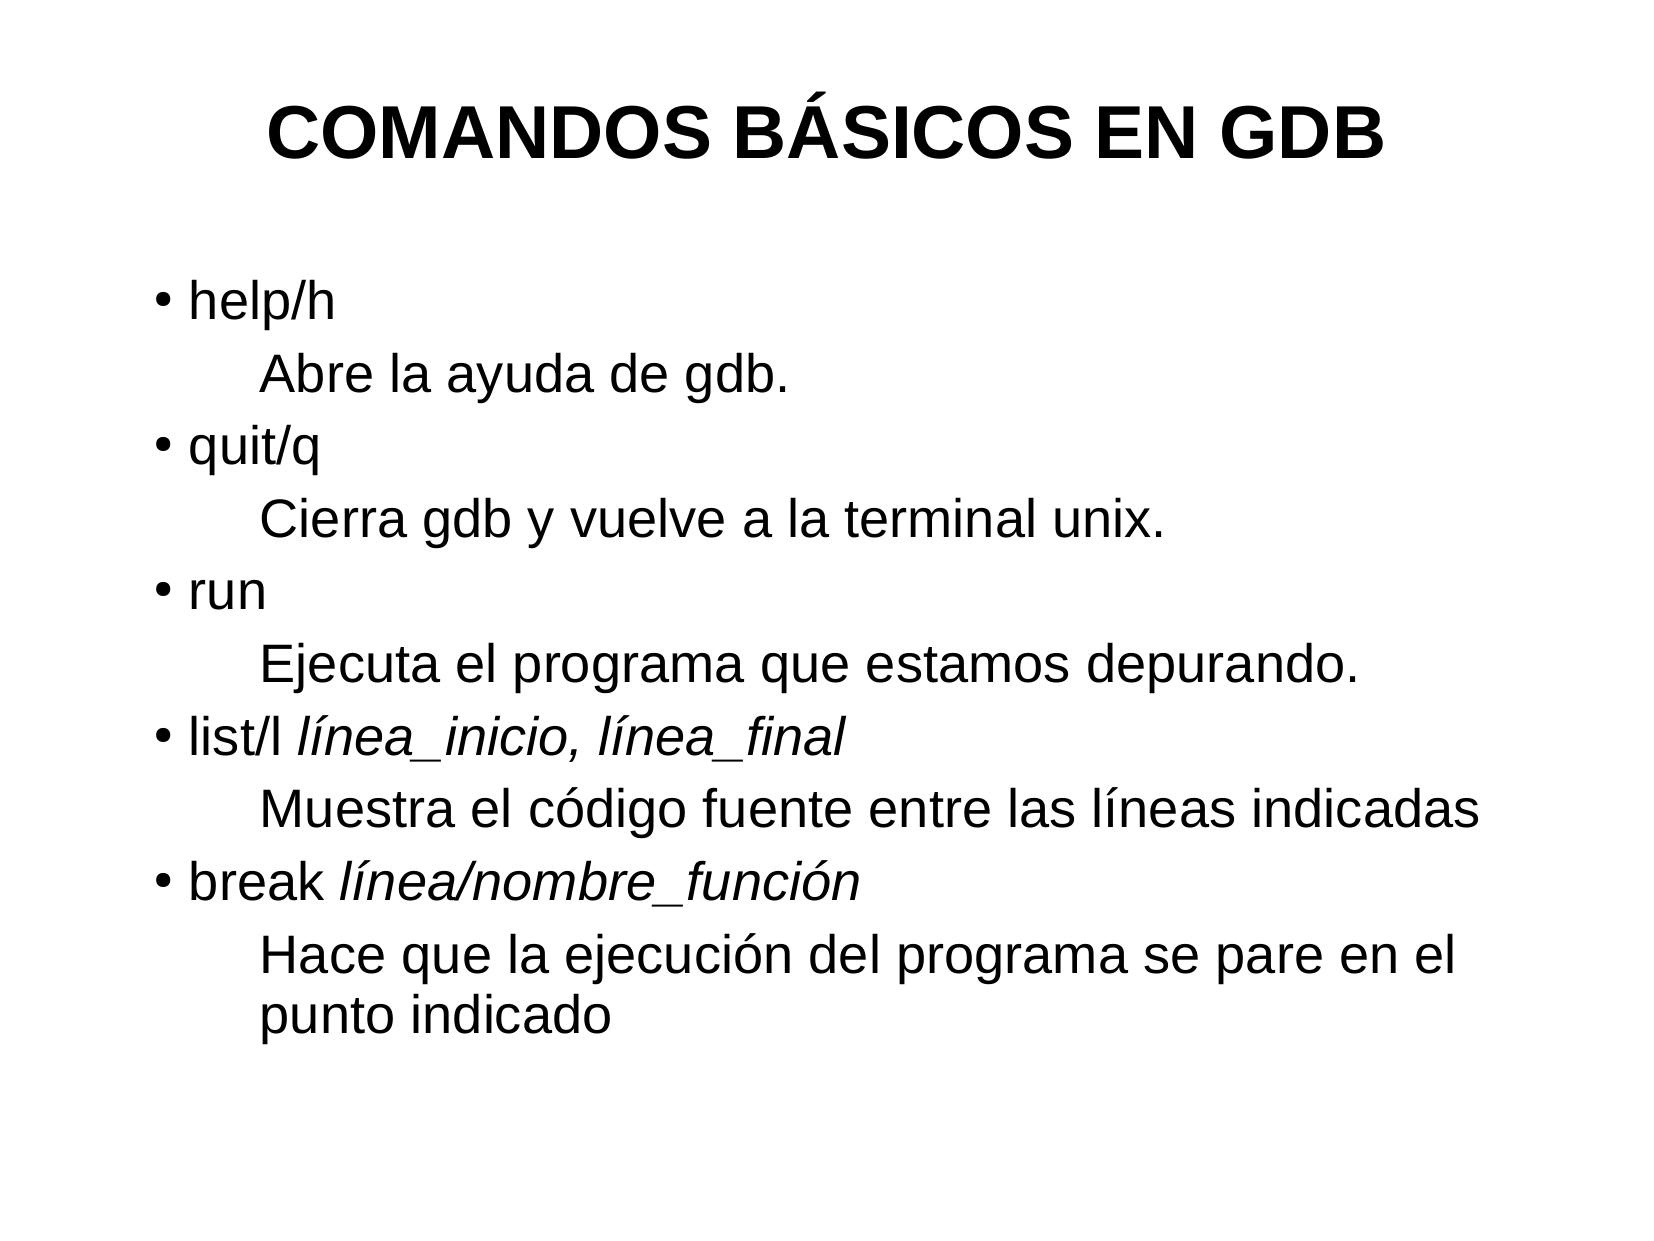

# COMANDOS BÁSICOS EN GDB
help/h
Abre la ayuda de gdb.
quit/q
Cierra gdb y vuelve a la terminal unix.
run
Ejecuta el programa que estamos depurando.
list/l línea_inicio, línea_final
Muestra el código fuente entre las líneas indicadas
break línea/nombre_función
Hace que la ejecución del programa se pare en el punto indicado